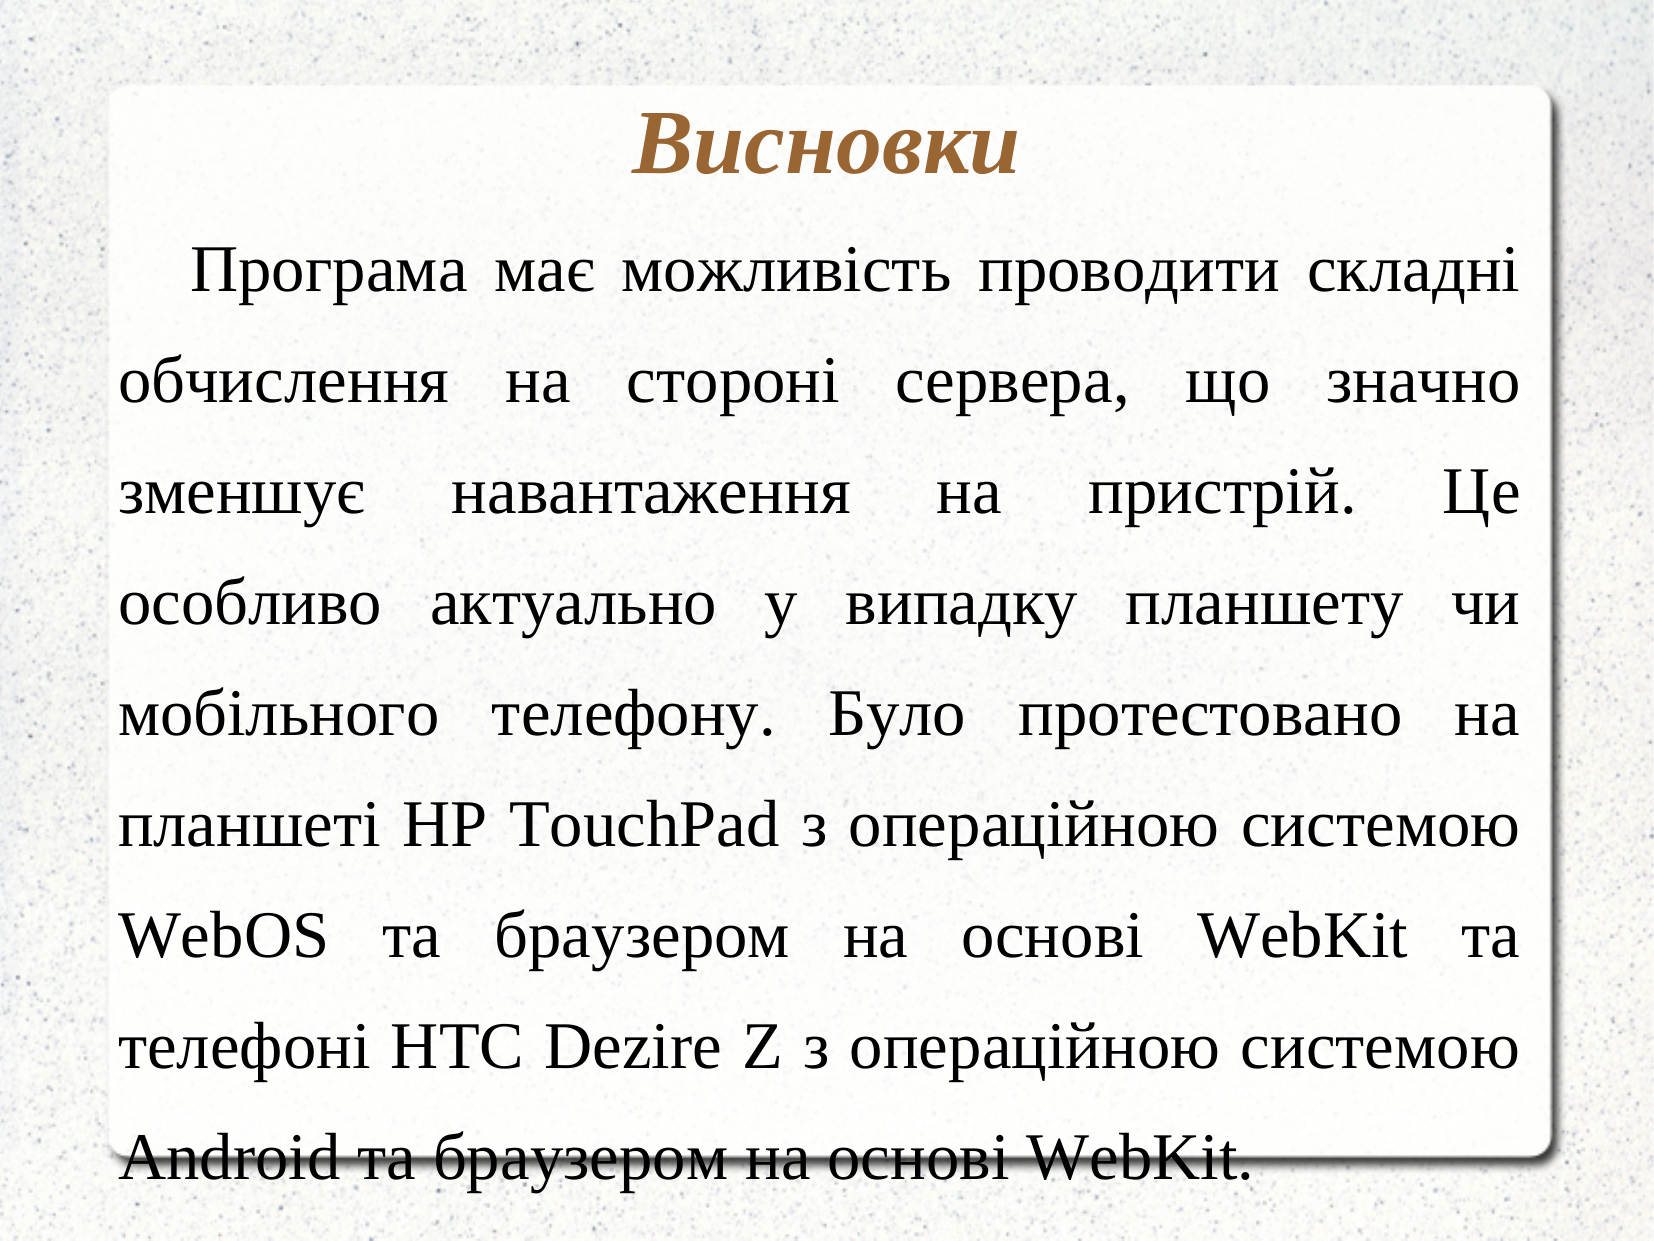

# Висновки
Програма має можливість проводити складні обчислення на стороні сервера, що значно зменшує навантаження на пристрій. Це особливо актуально у випадку планшету чи мобільного телефону. Було протестовано на планшеті HP TouchPad з операційною системою WebOS та браузером на основі WebKit та телефоні HTC Dezire Z з операційною системою Android та браузером на основі WebKit.